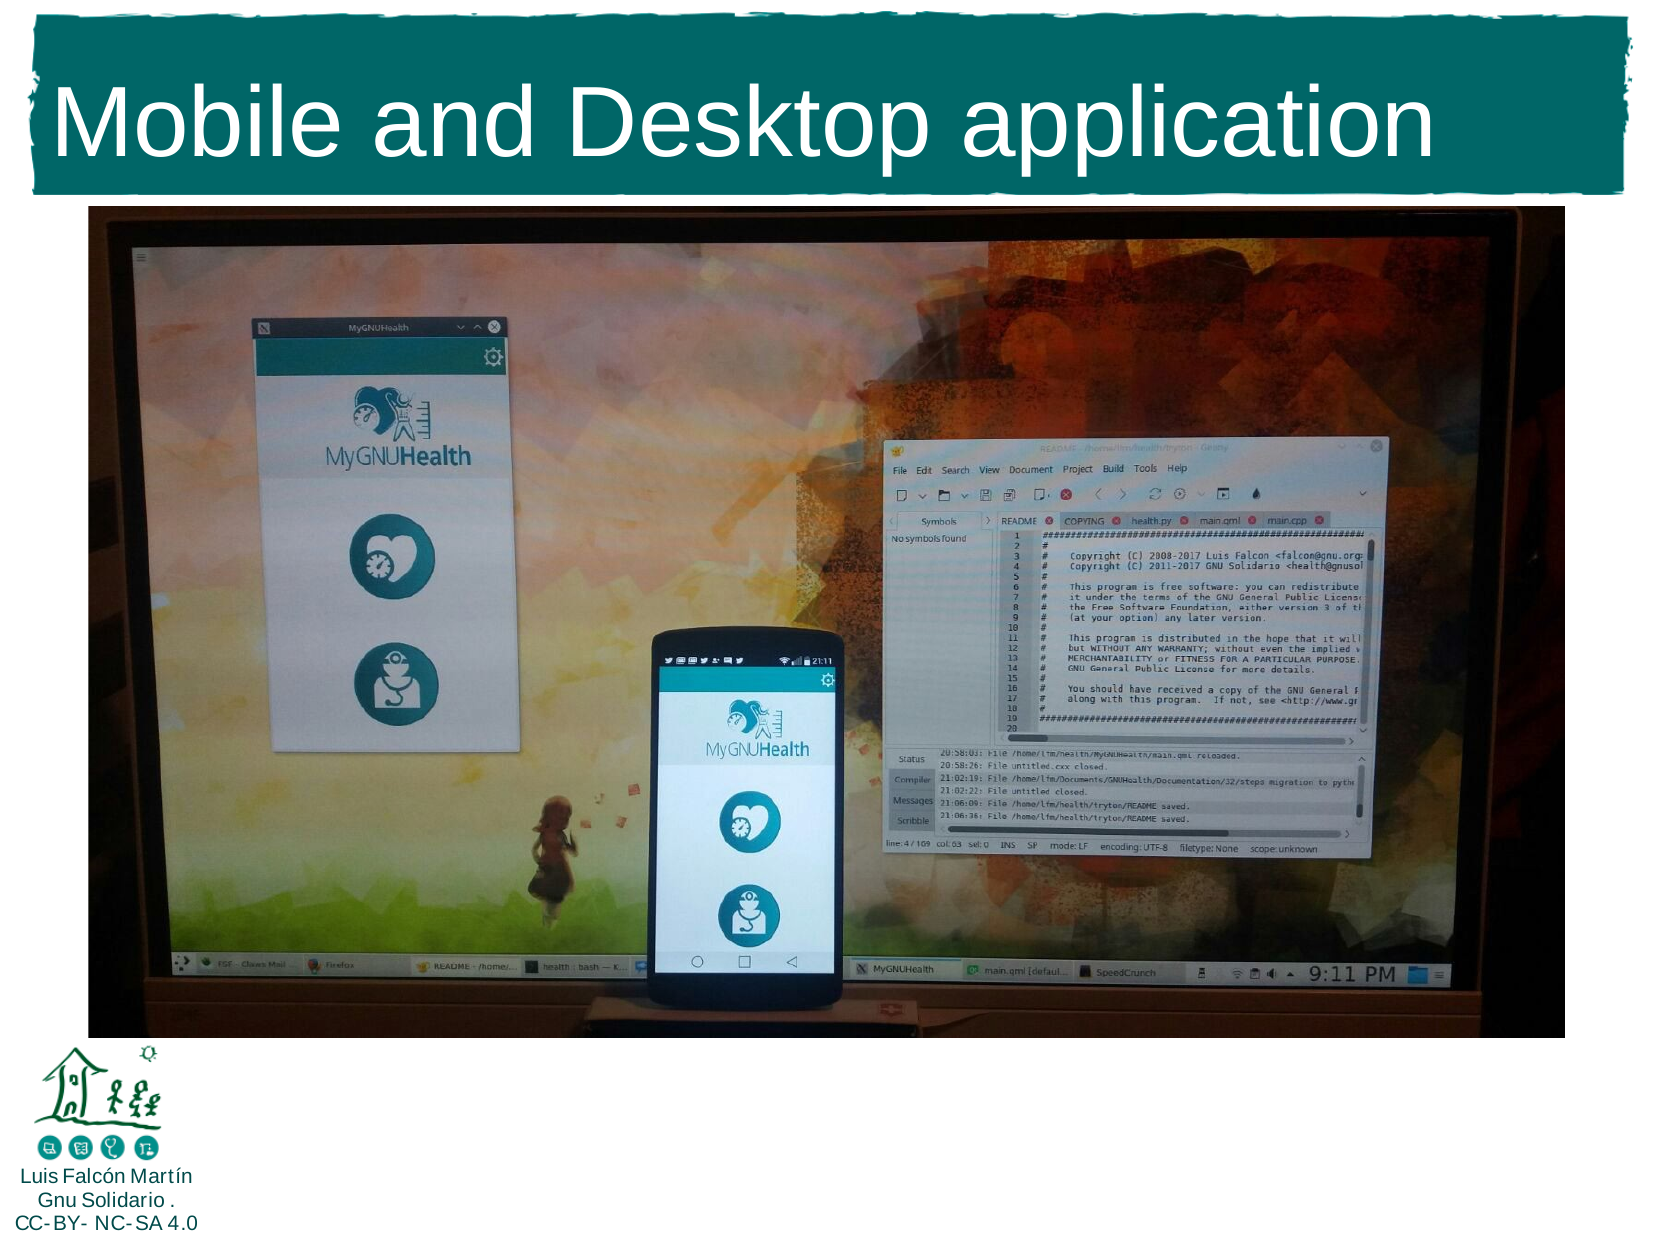

# Mobile and Desktop application
LuisFalcónMartín
GnuSolidario.
CC-BY-NC-SA4.0